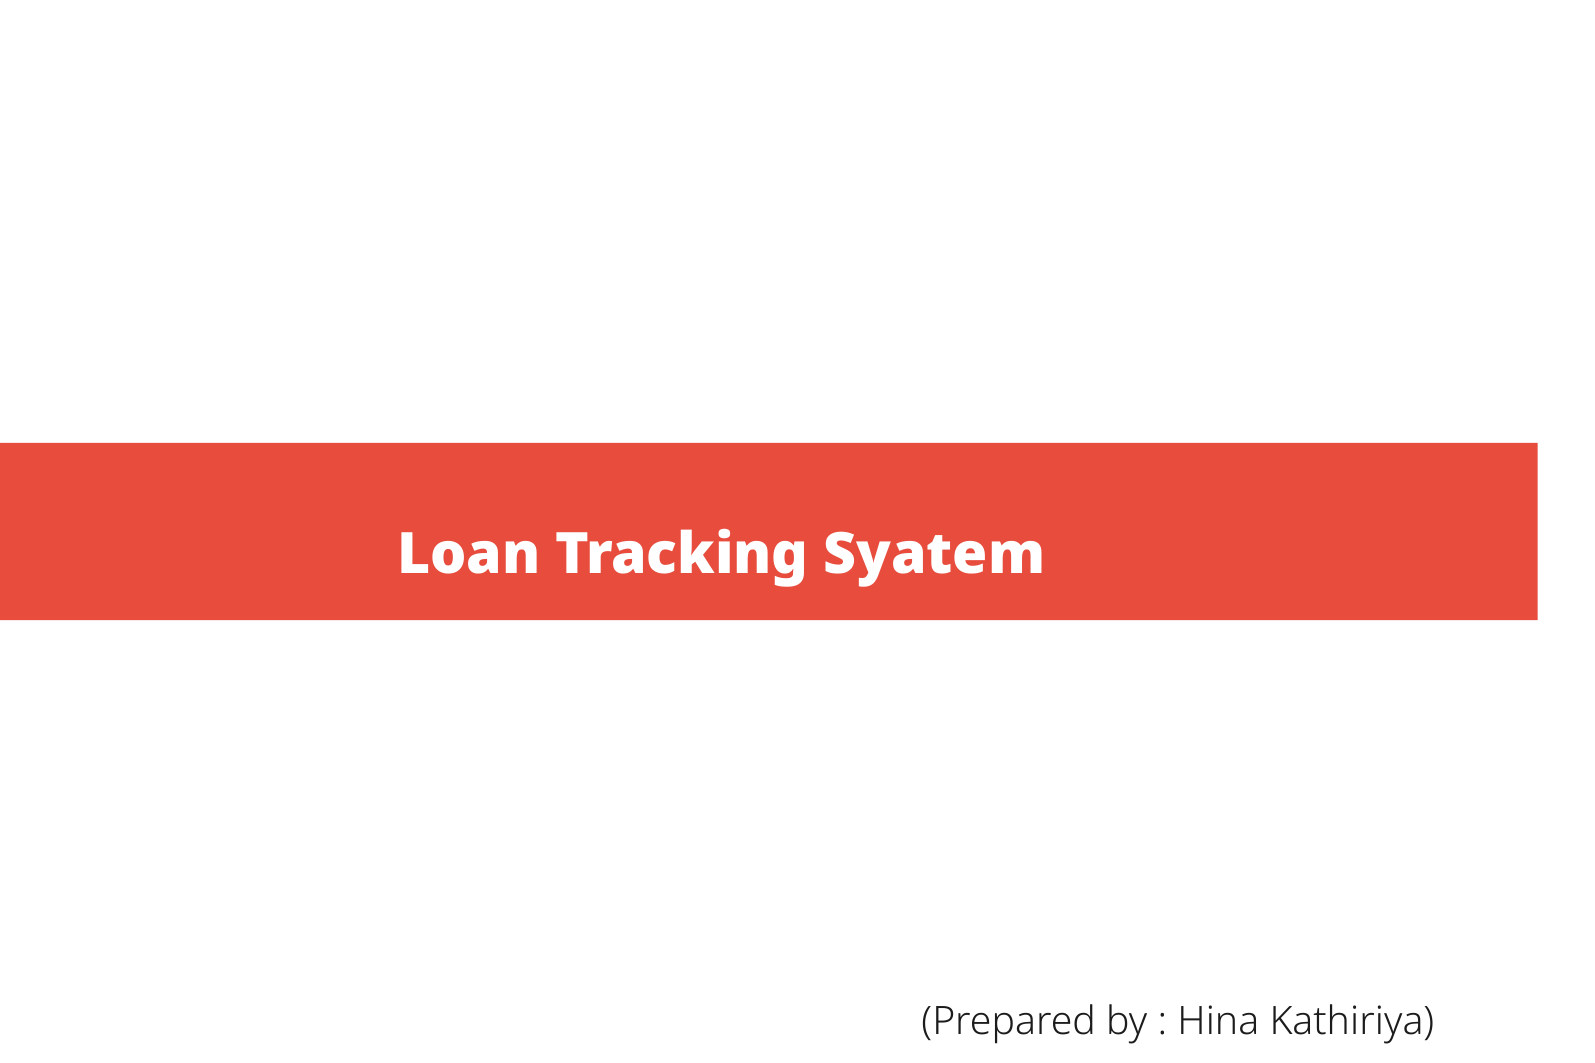

# Loan Tracking Syatem
(Prepared by : Hina Kathiriya)